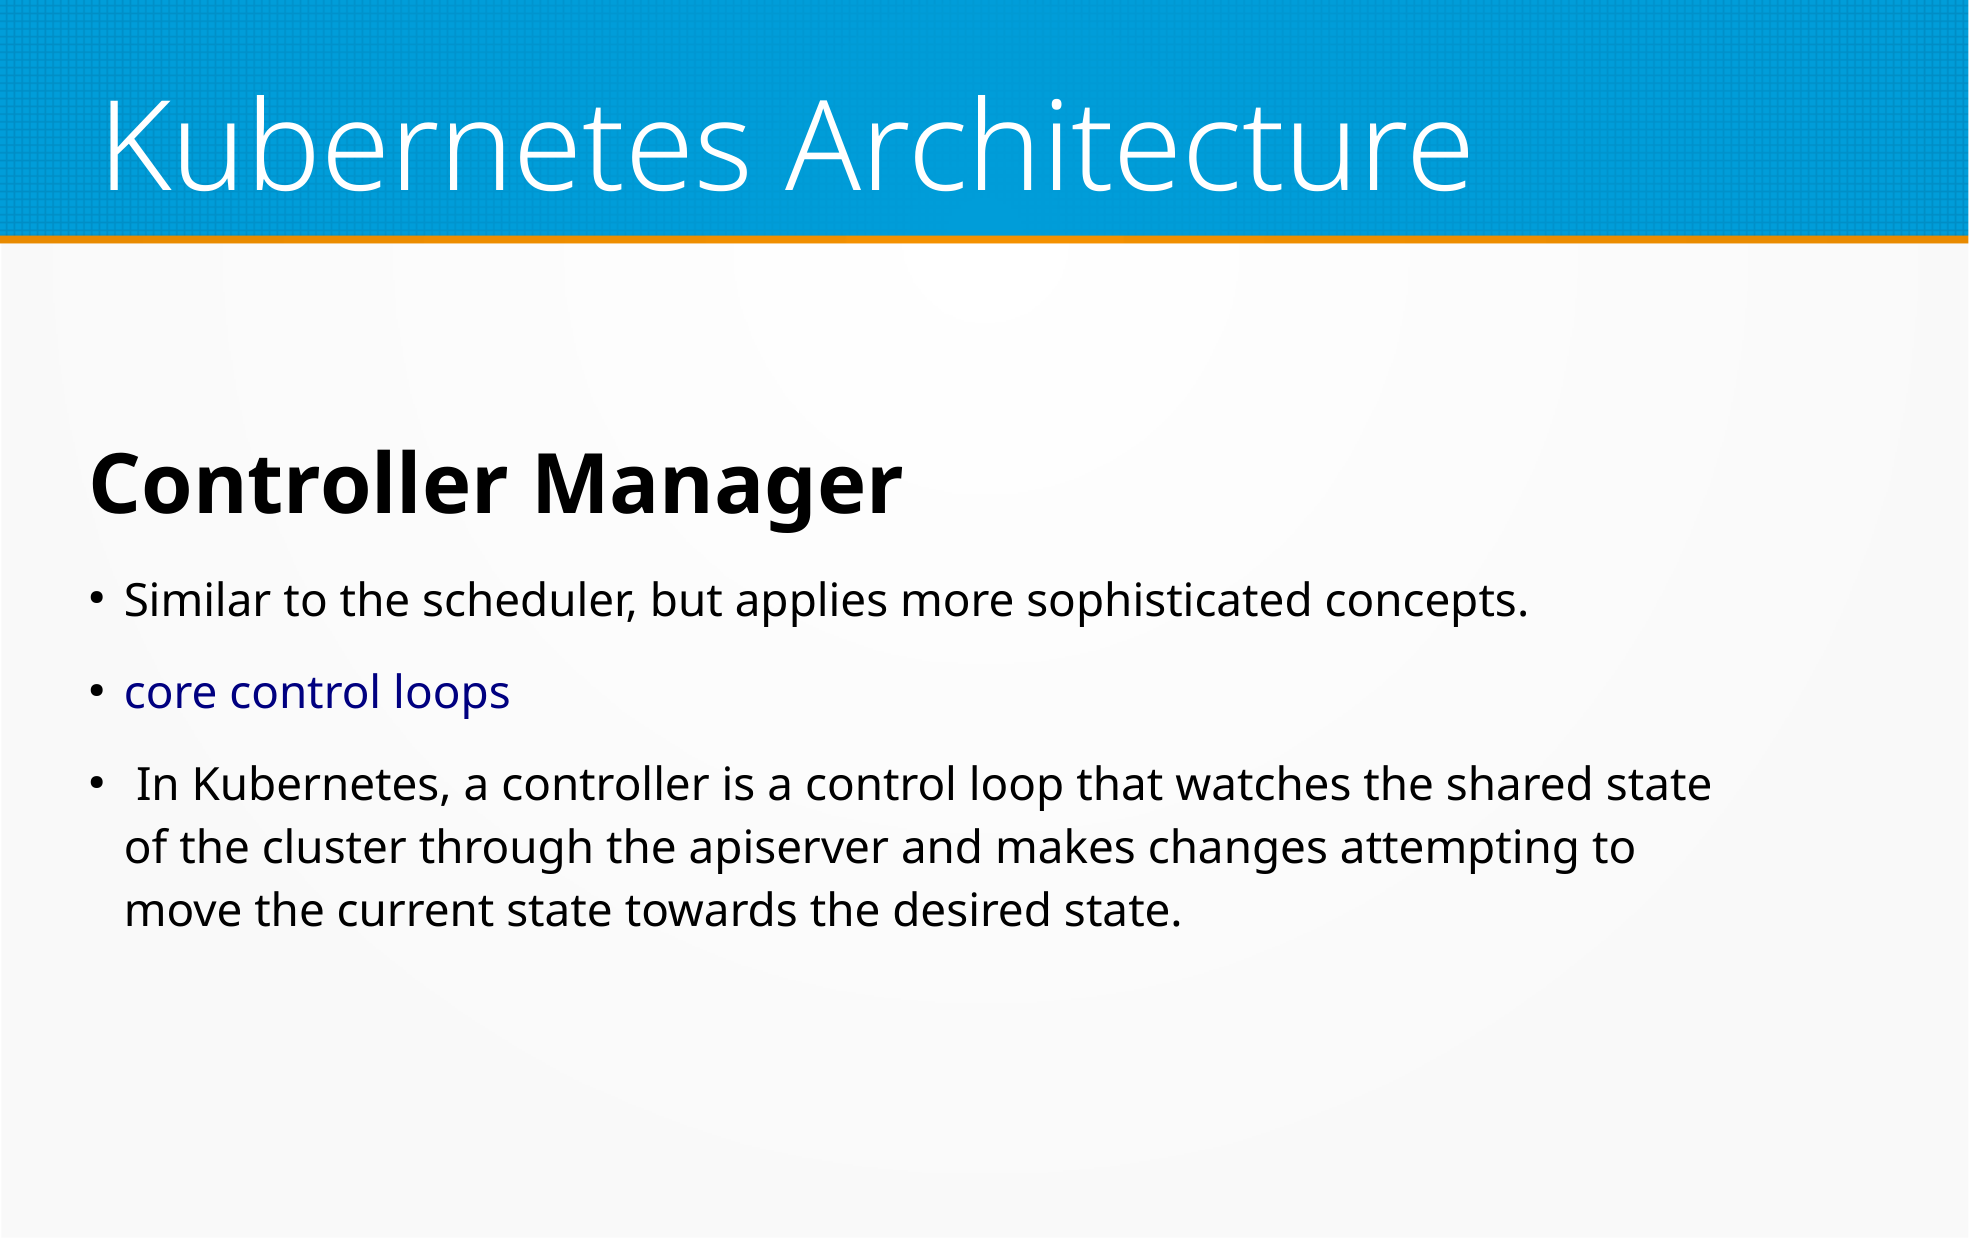

# Kubernetes Architecture
Controller Manager
Similar to the scheduler, but applies more sophisticated concepts.
core control loops
 In Kubernetes, a controller is a control loop that watches the shared state of the cluster through the apiserver and makes changes attempting to move the current state towards the desired state.